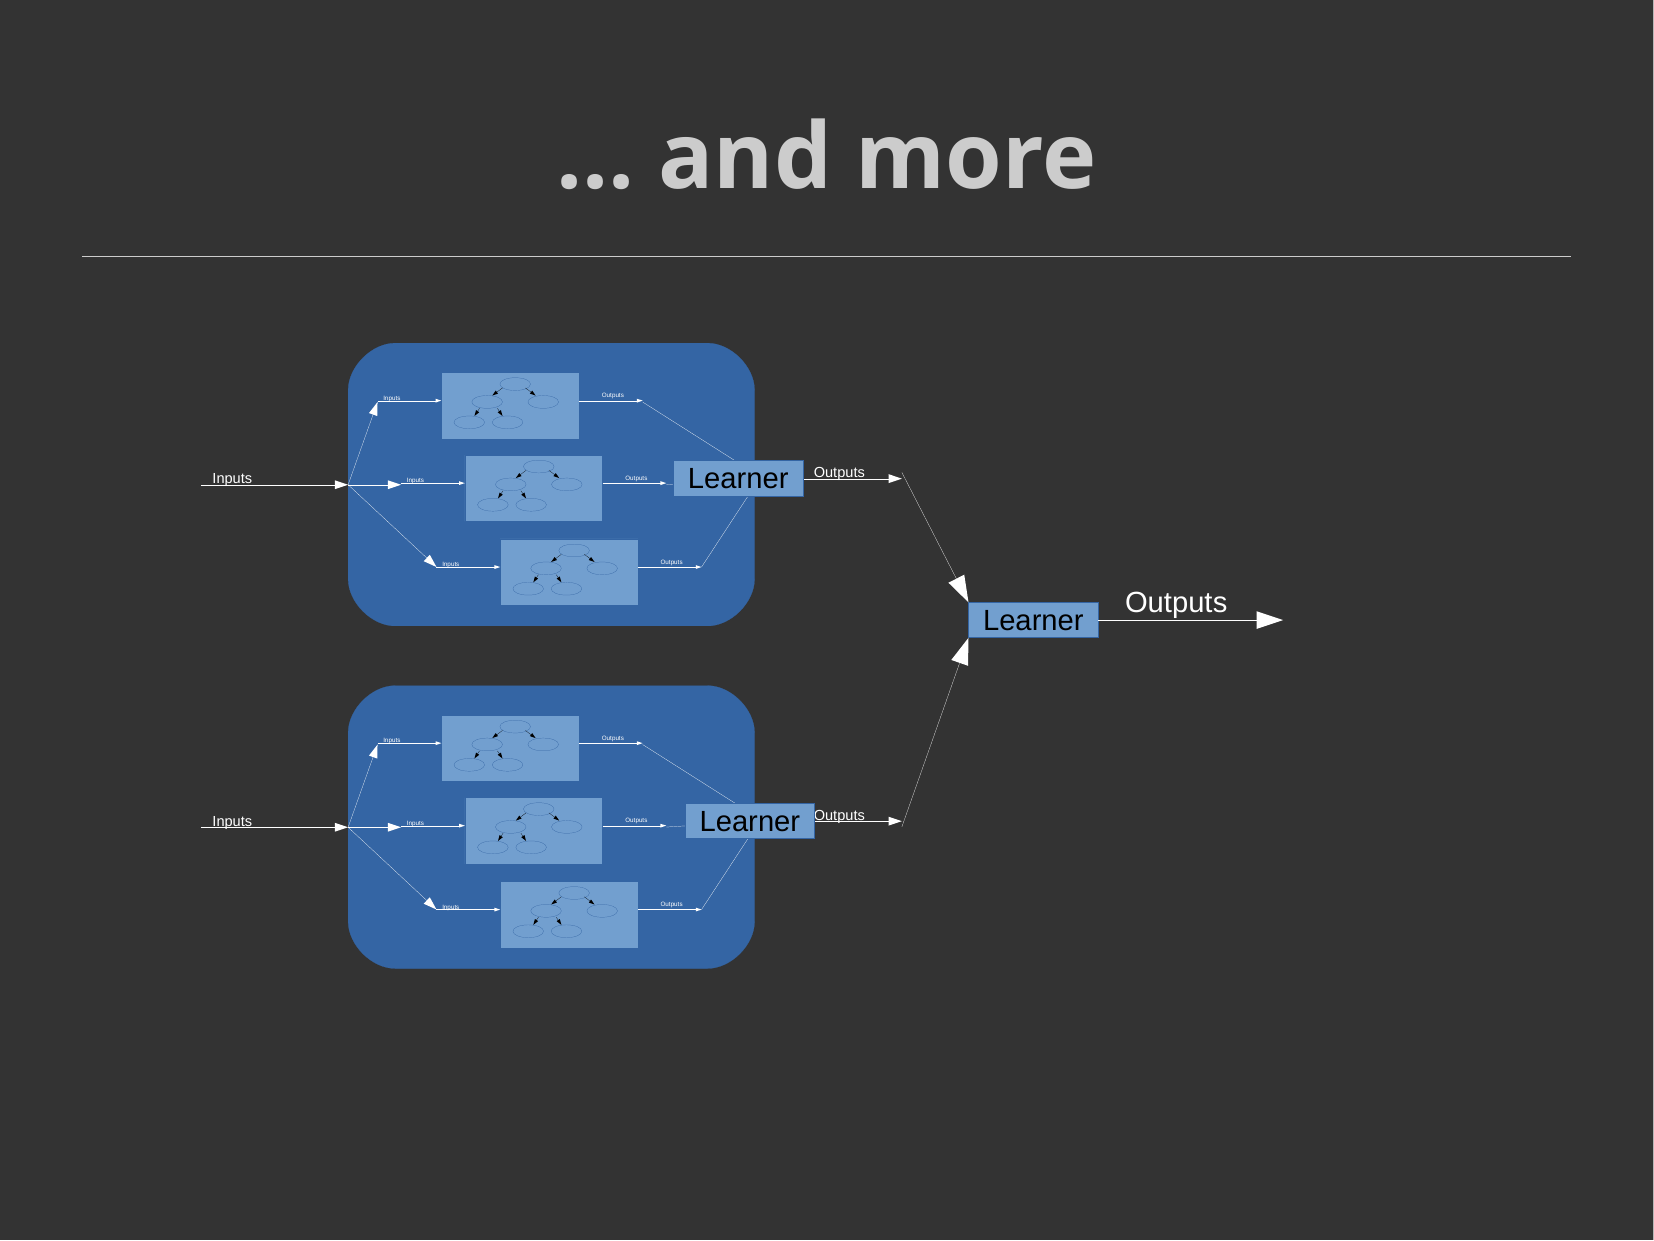

# ... and more
Learner
Outputs
Learner
Learner